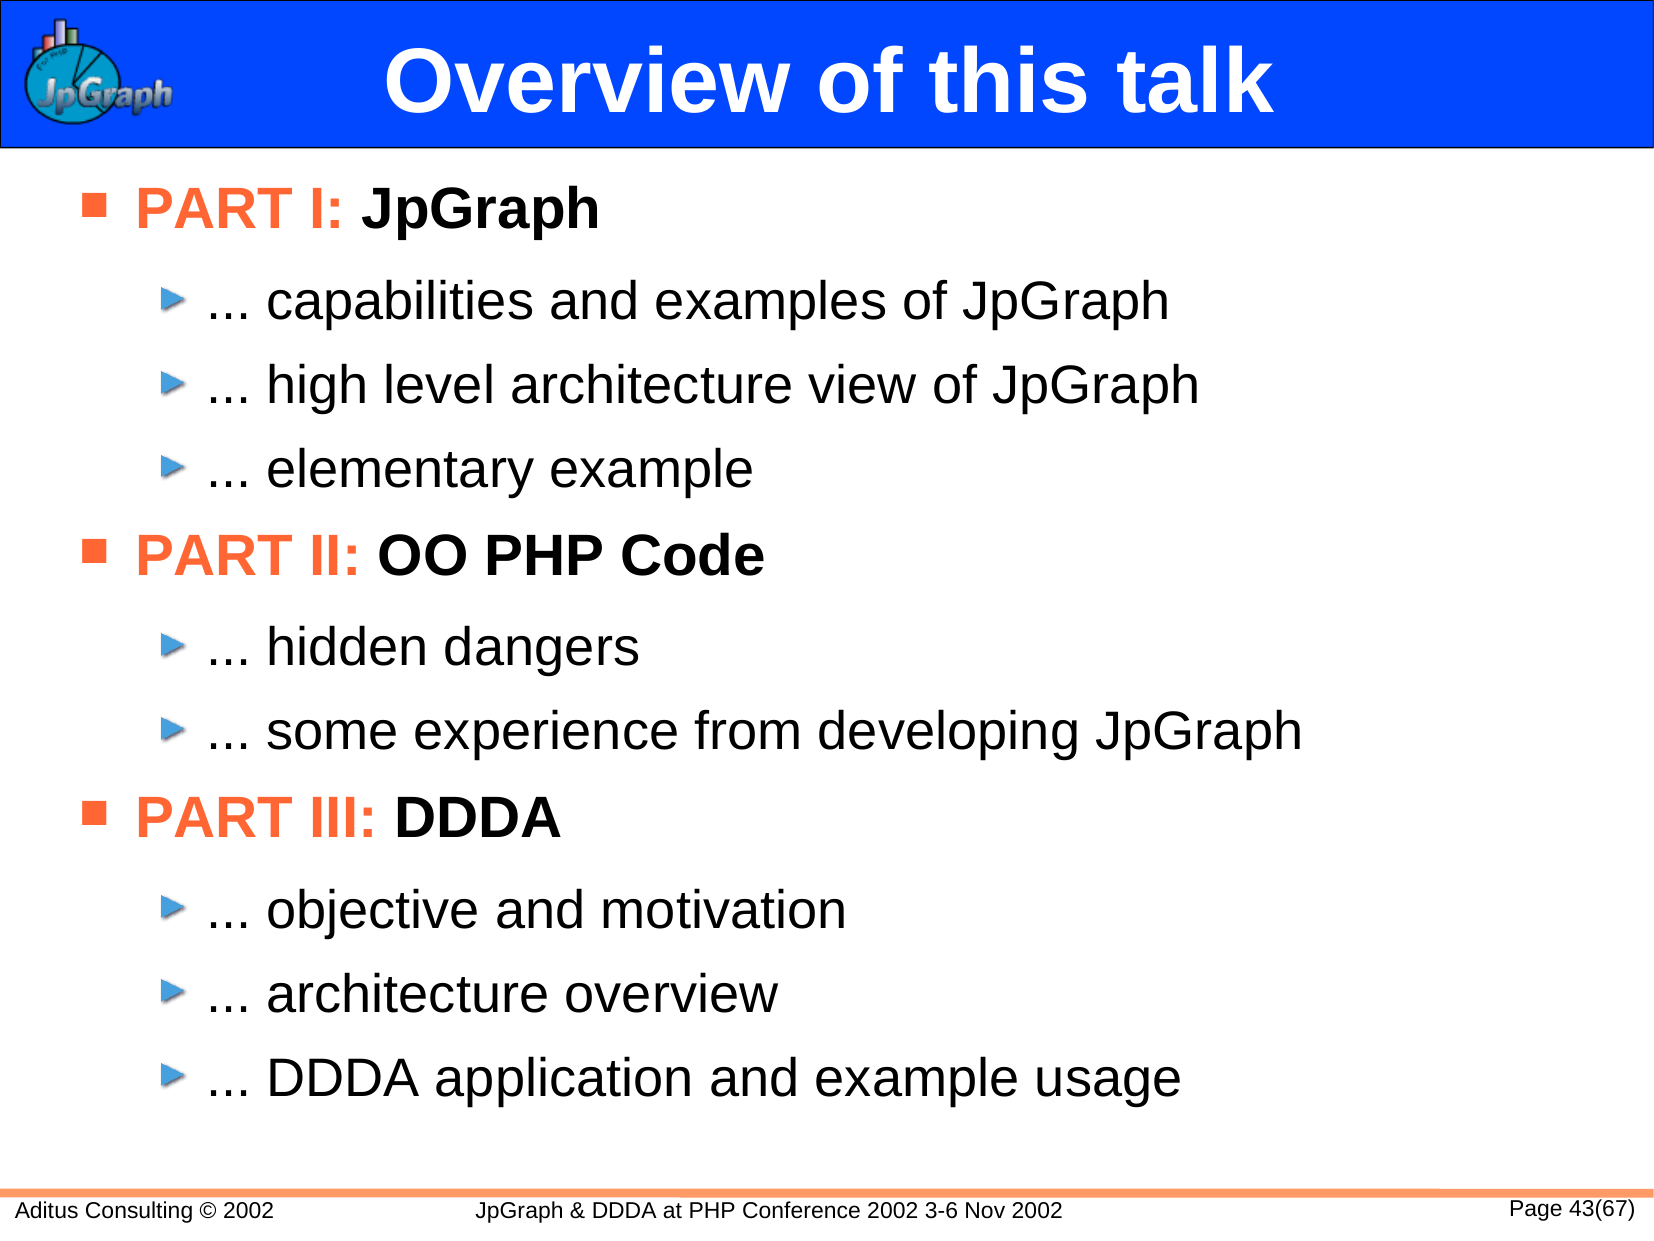

# Overview of this talk
PART I: JpGraph
... capabilities and examples of JpGraph
... high level architecture view of JpGraph
... elementary example
PART II: OO PHP Code
... hidden dangers
... some experience from developing JpGraph
PART III: DDDA
... objective and motivation
... architecture overview
... DDDA application and example usage